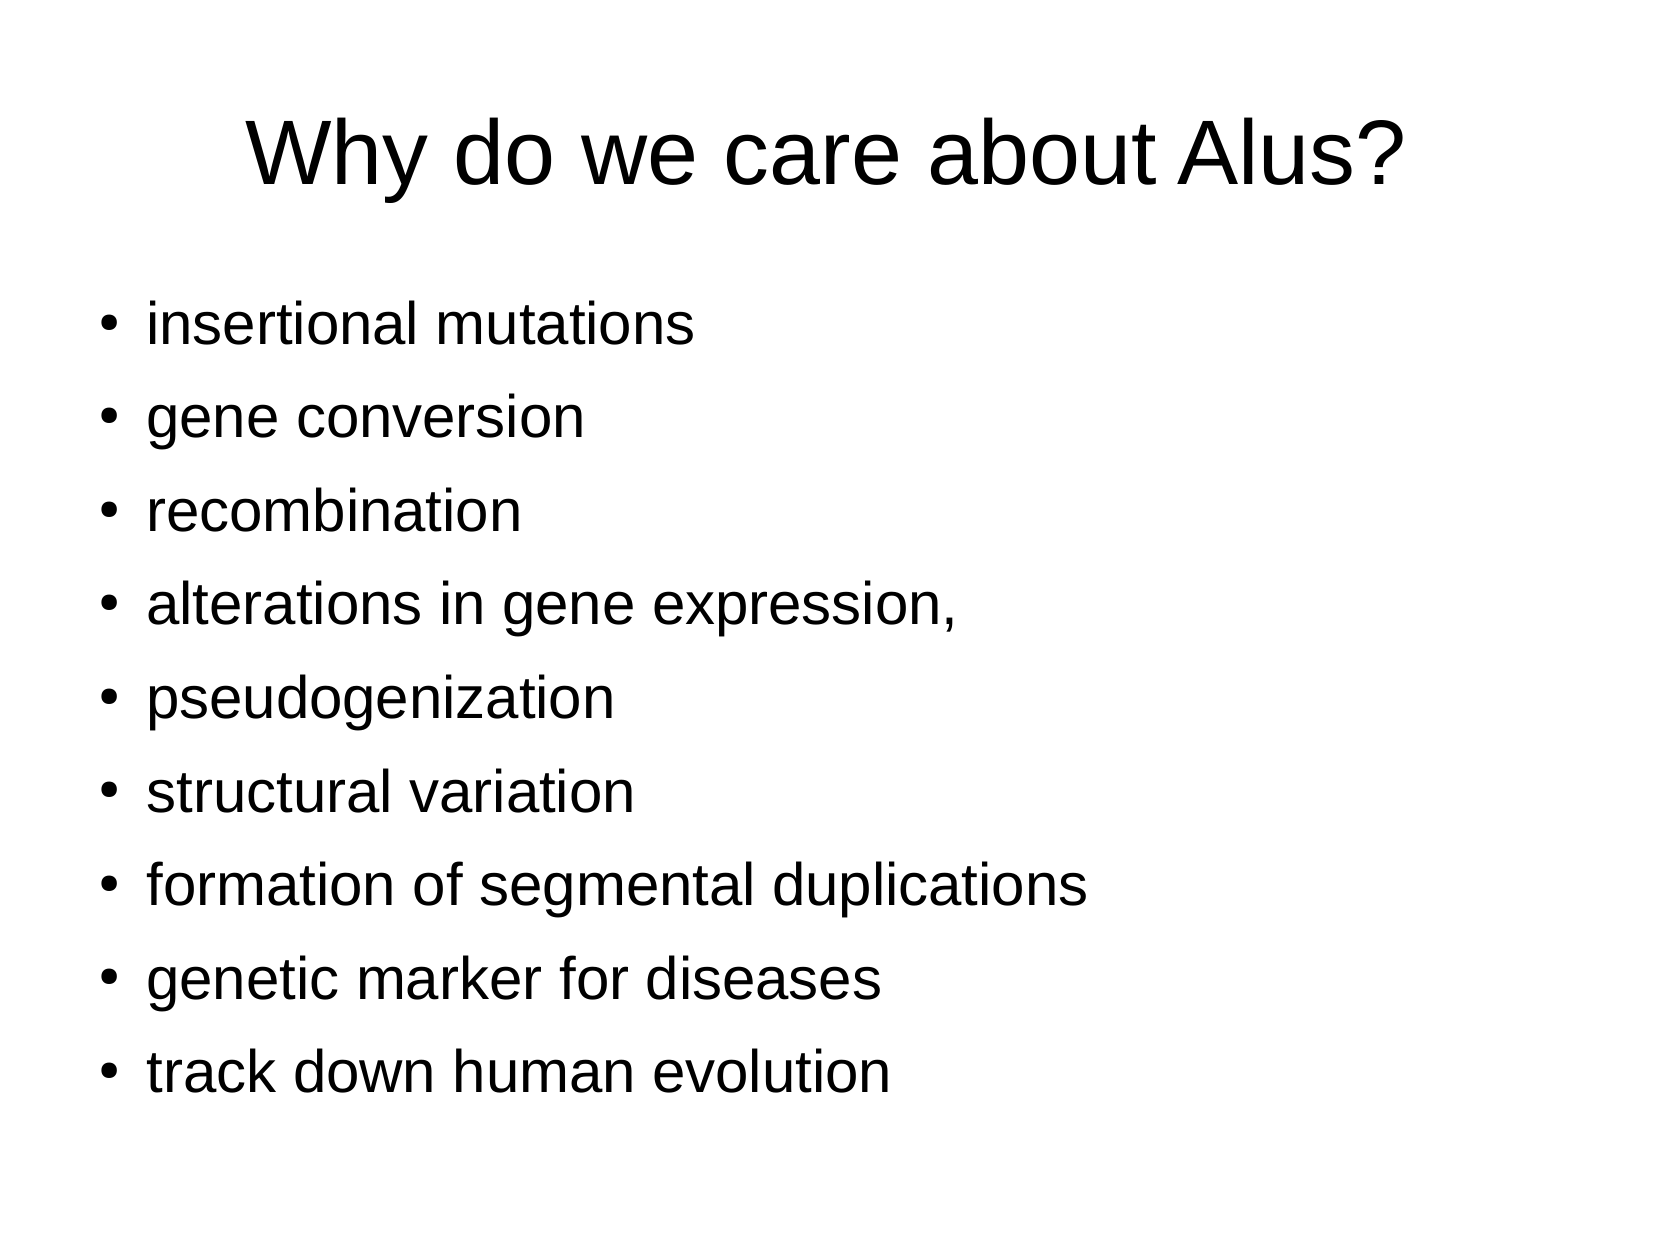

# Why do we care about Alus?
insertional mutations
gene conversion
recombination
alterations in gene expression,
pseudogenization
structural variation
formation of segmental duplications
genetic marker for diseases
track down human evolution